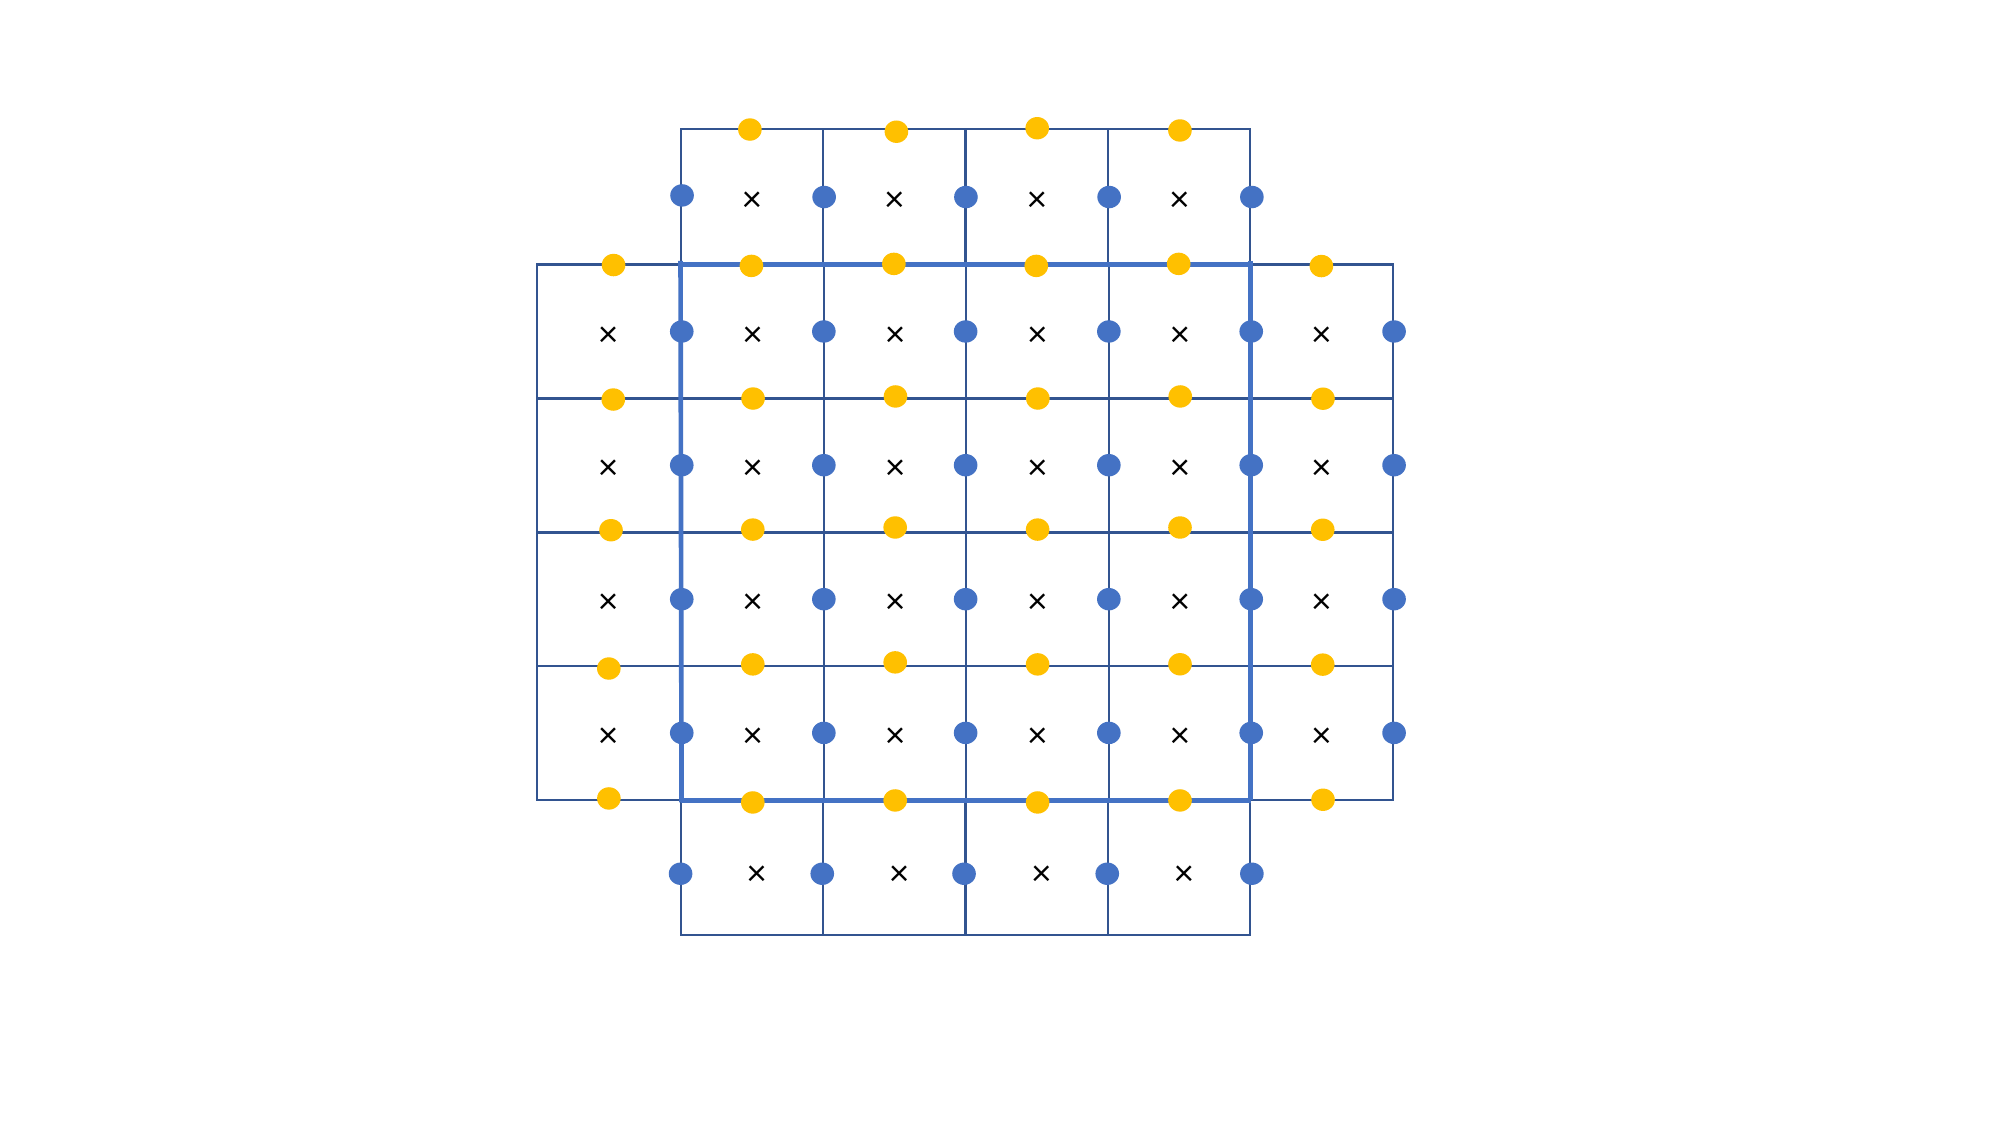

×
×
×
×
×
×
×
×
×
×
×
×
×
×
×
×
×
×
×
×
×
×
×
×
×
×
×
×
×
×
×
×